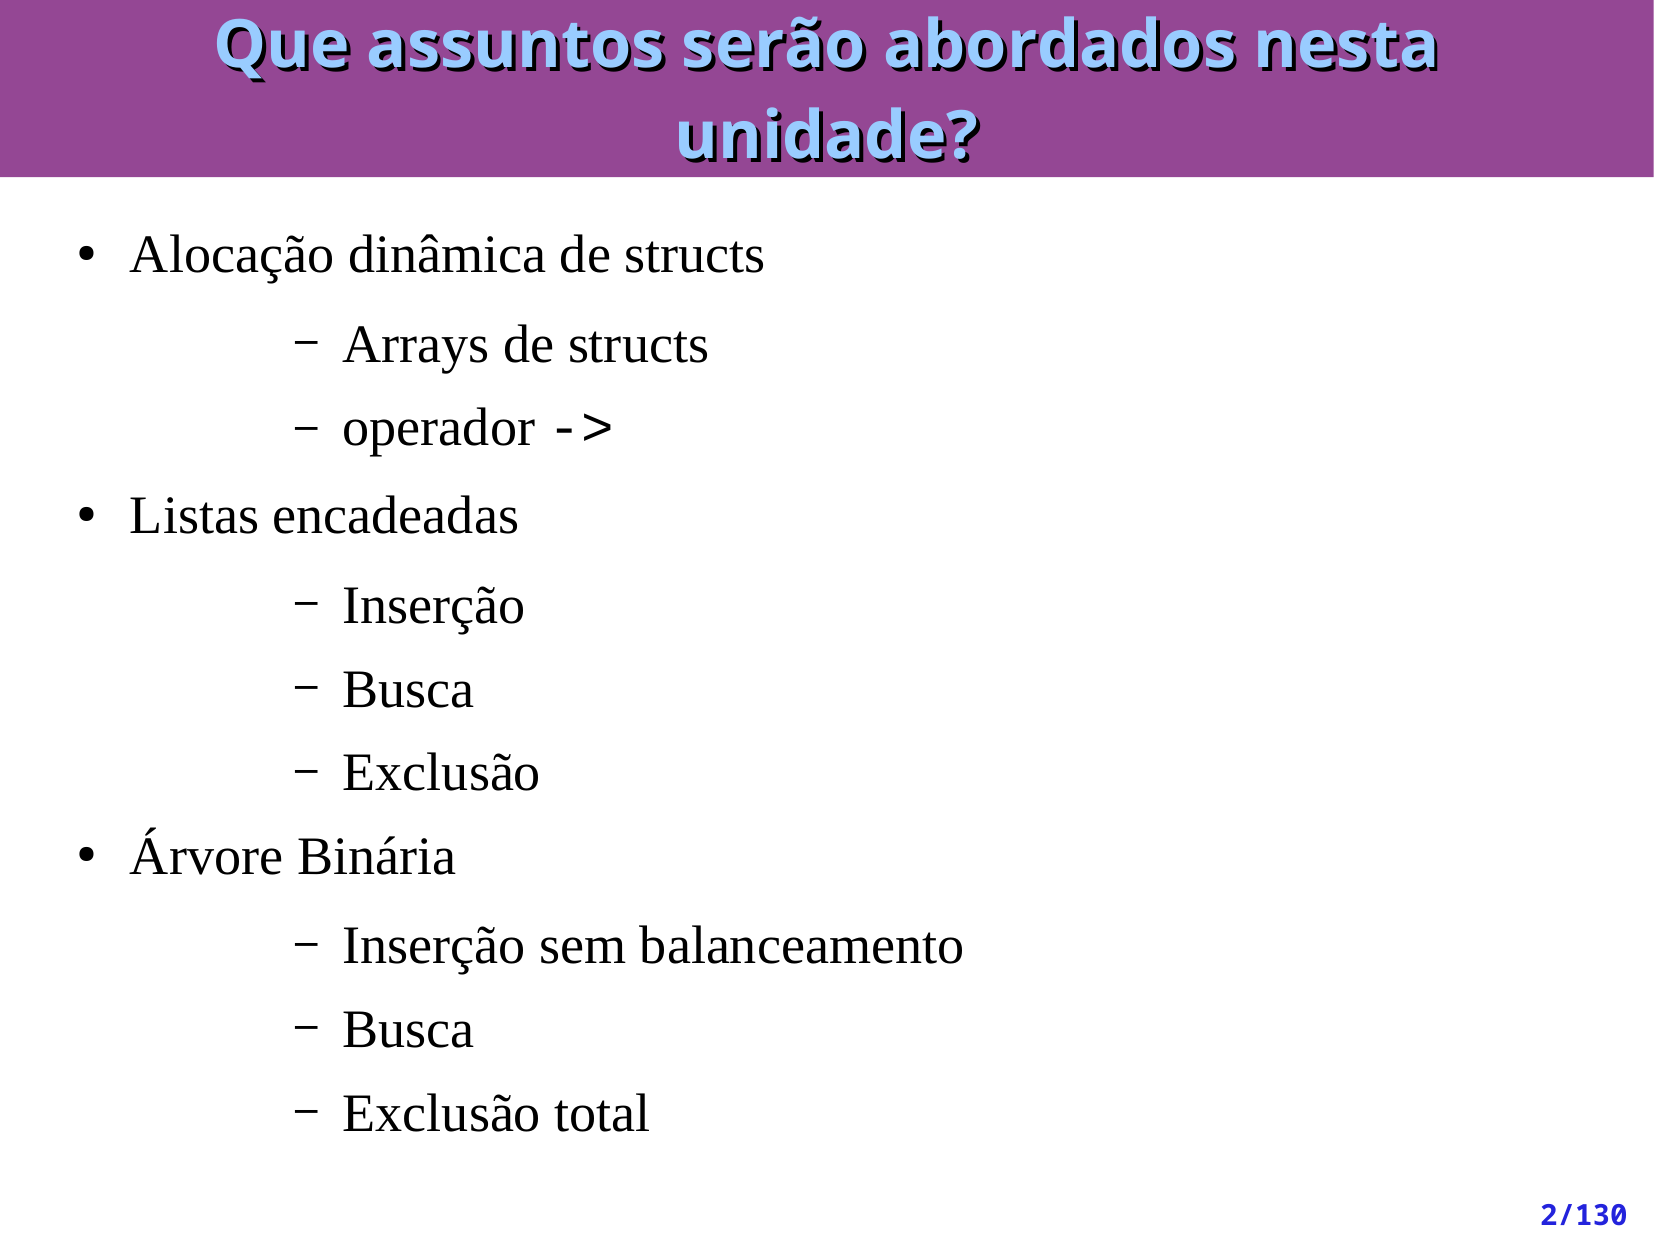

# Que assuntos serão abordados nesta unidade?
Alocação dinâmica de structs
Arrays de structs
operador ->
Listas encadeadas
Inserção
Busca
Exclusão
Árvore Binária
Inserção sem balanceamento
Busca
Exclusão total
2